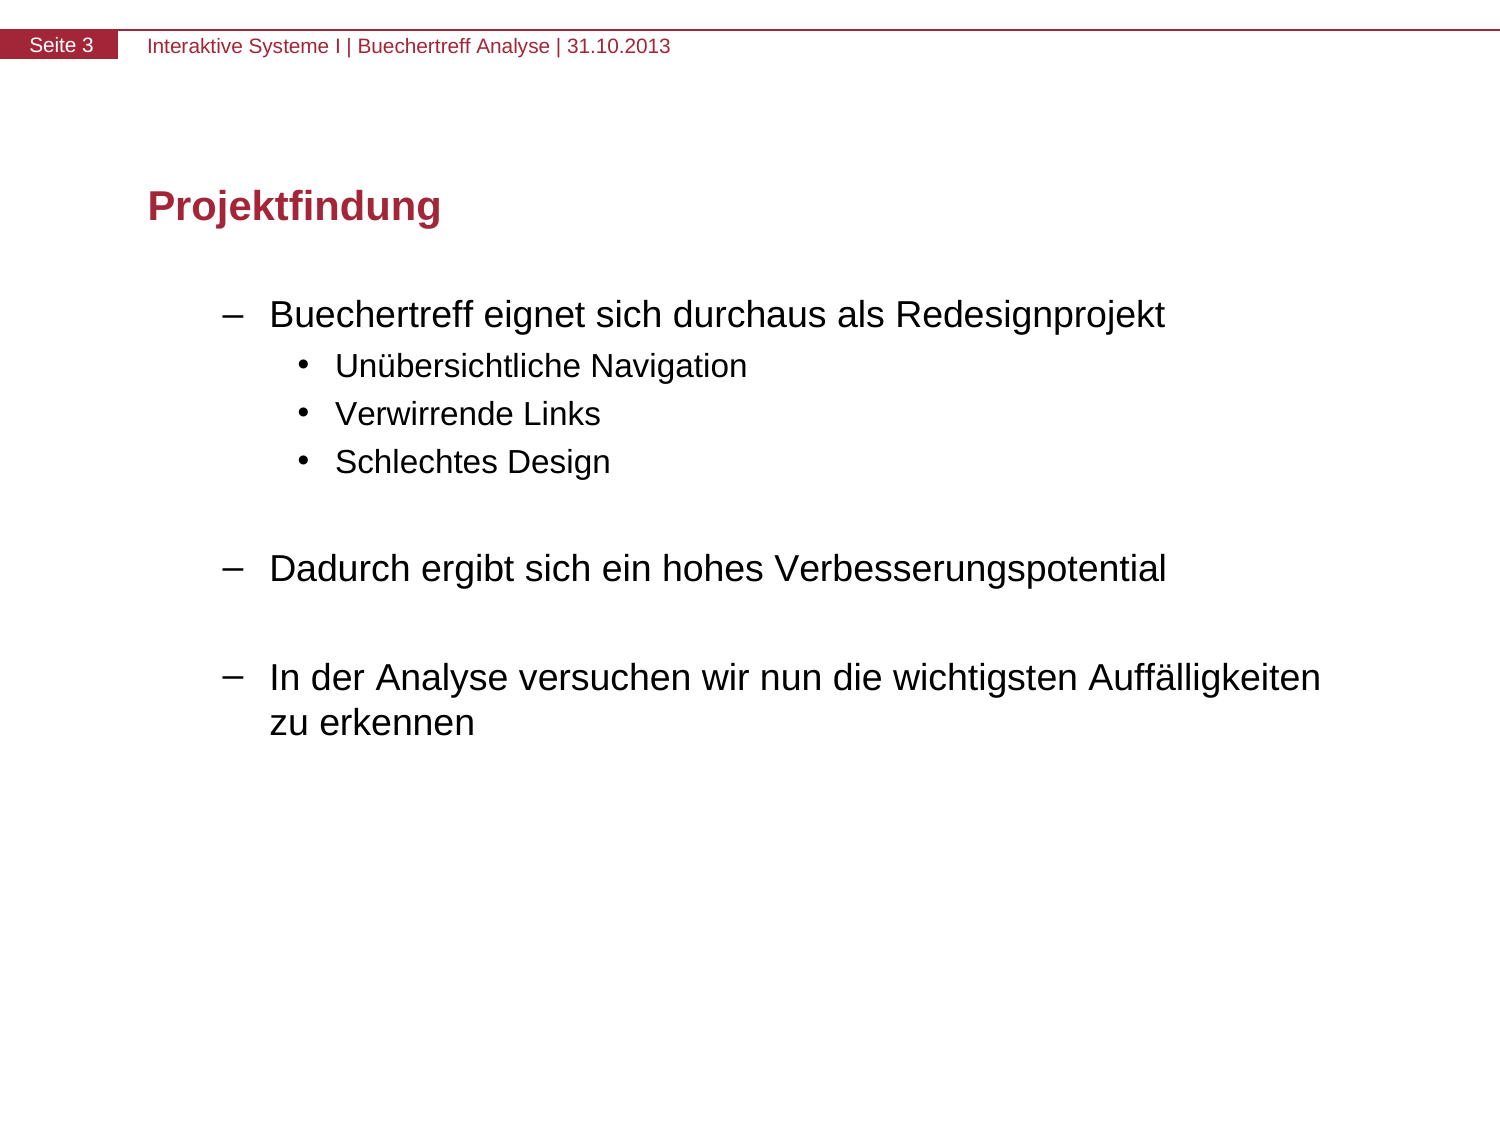

# Projektfindung
Buechertreff eignet sich durchaus als Redesignprojekt
Unübersichtliche Navigation
Verwirrende Links
Schlechtes Design
Dadurch ergibt sich ein hohes Verbesserungspotential
In der Analyse versuchen wir nun die wichtigsten Auffälligkeiten zu erkennen